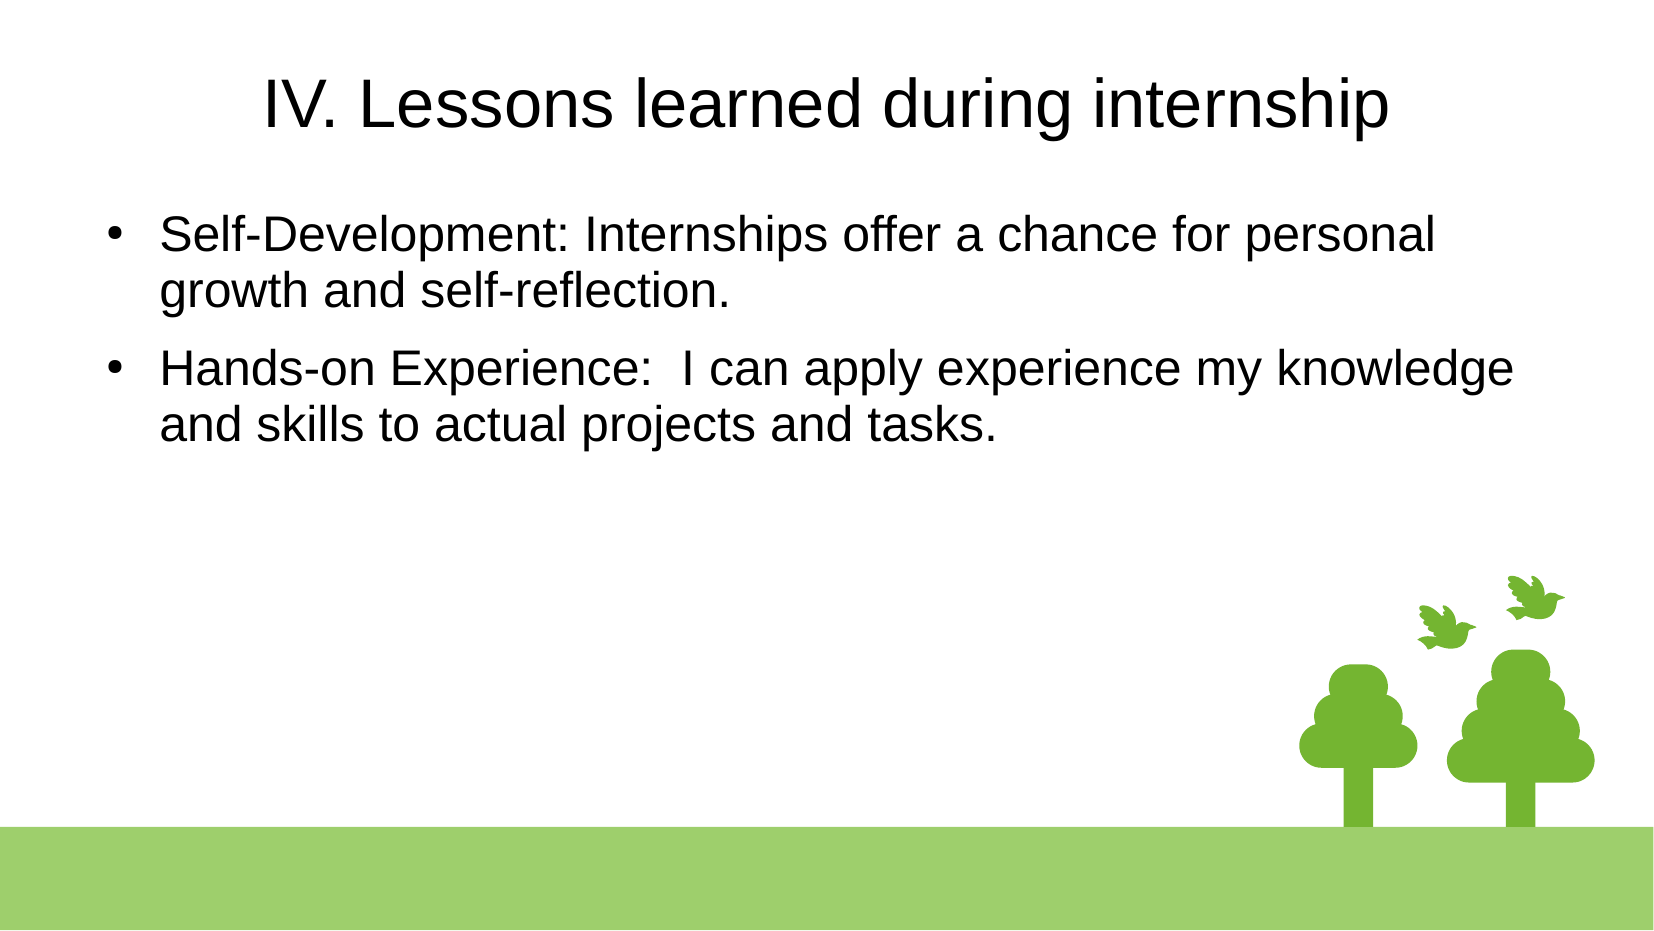

# IV. Lessons learned during internship
Self-Development: Internships offer a chance for personal growth and self-reflection.
Hands-on Experience: I can apply experience my knowledge and skills to actual projects and tasks.